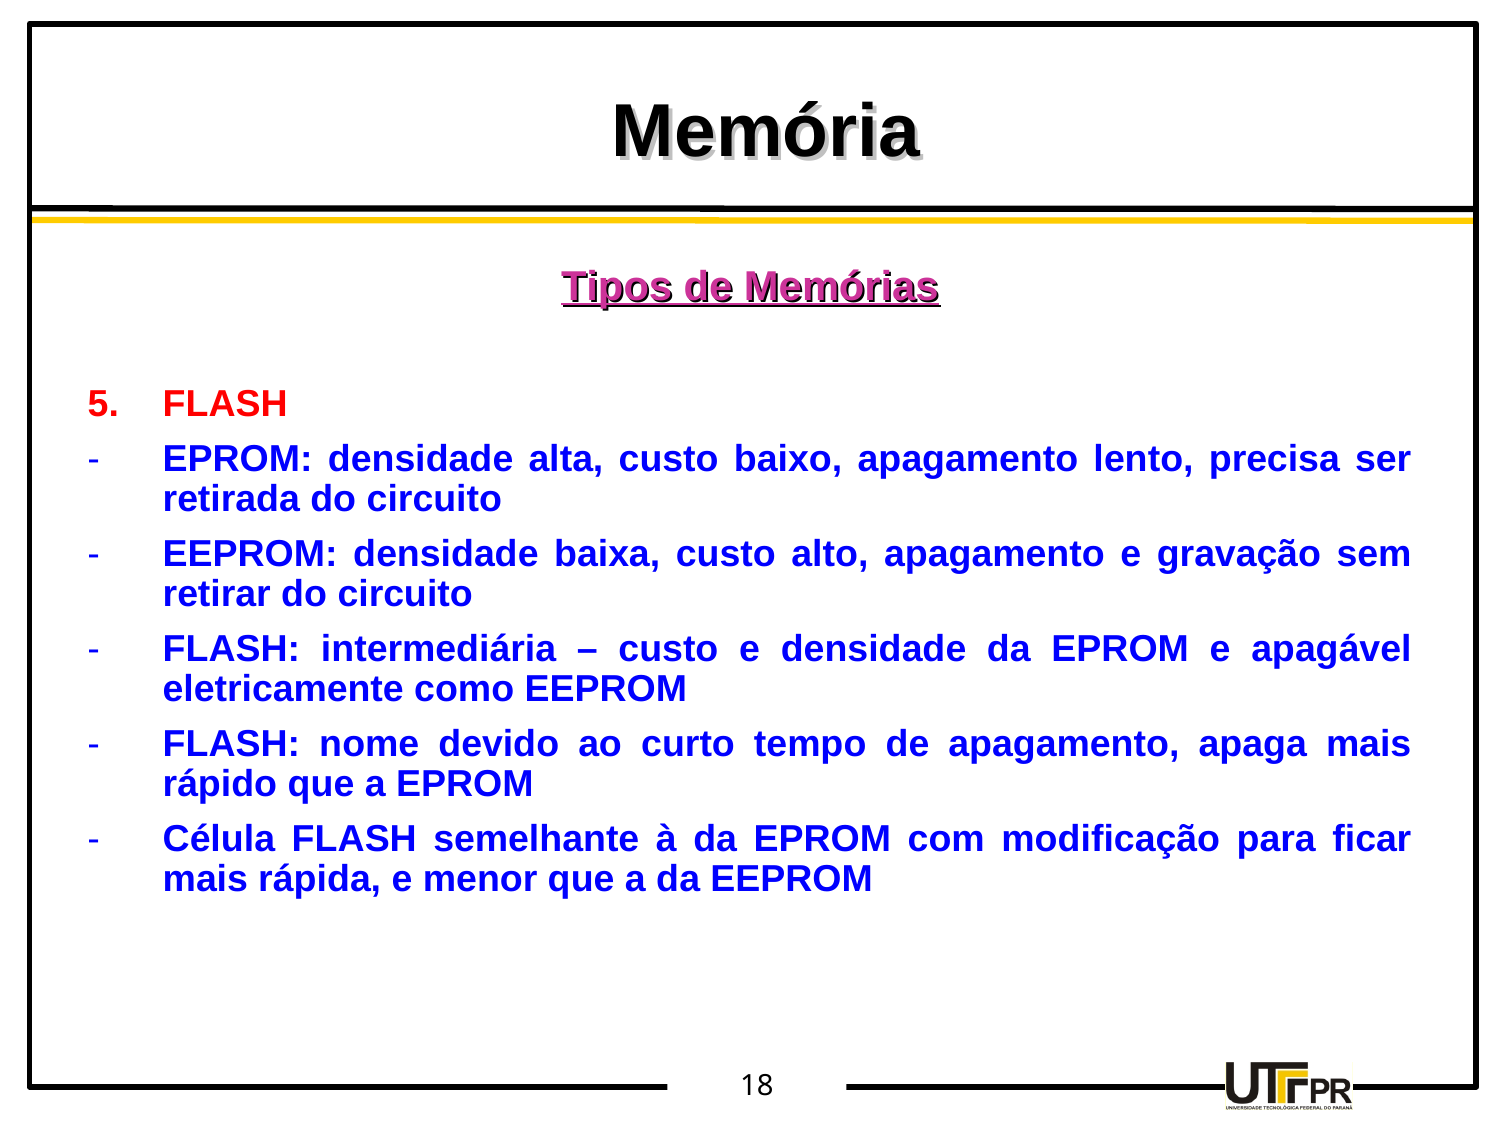

Memória
# Tipos de Memórias
FLASH
EPROM: densidade alta, custo baixo, apagamento lento, precisa ser retirada do circuito
EEPROM: densidade baixa, custo alto, apagamento e gravação sem retirar do circuito
FLASH: intermediária – custo e densidade da EPROM e apagável eletricamente como EEPROM
FLASH: nome devido ao curto tempo de apagamento, apaga mais rápido que a EPROM
Célula FLASH semelhante à da EPROM com modificação para ficar mais rápida, e menor que a da EEPROM